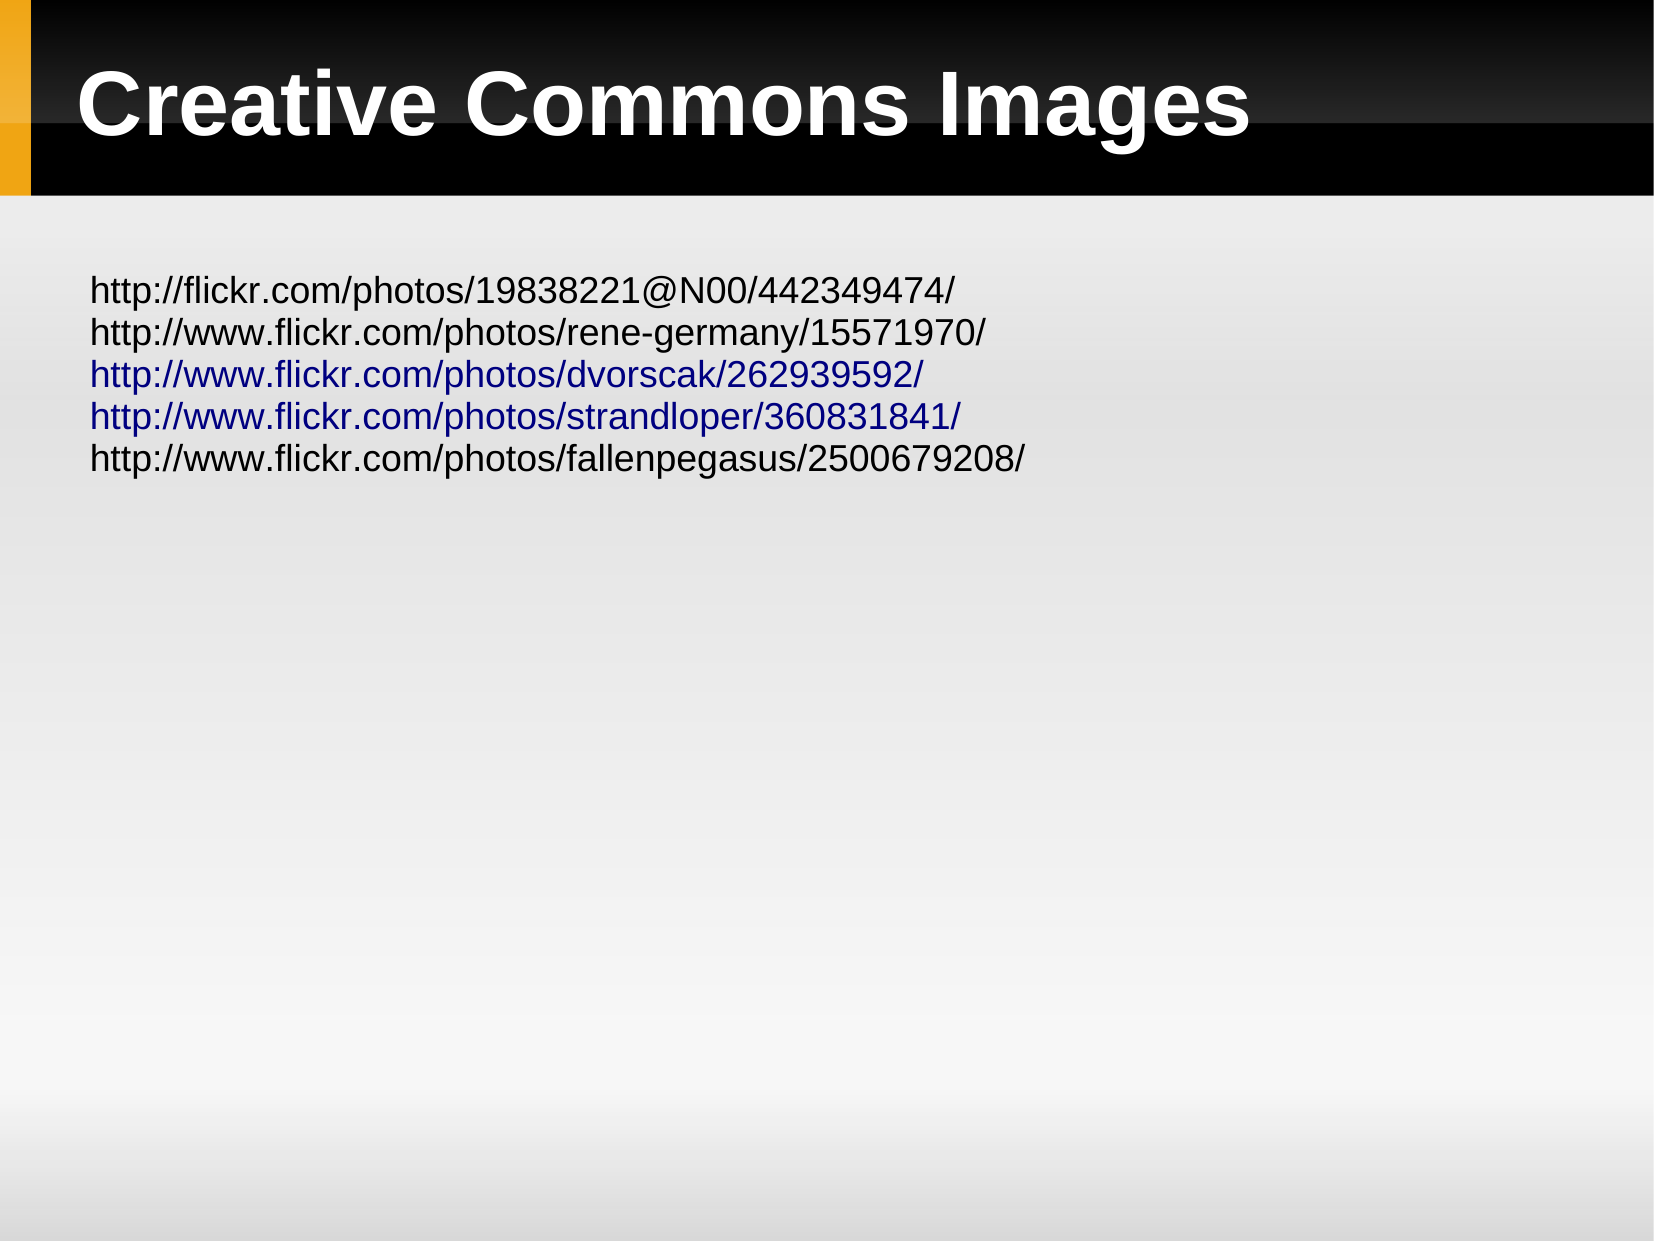

# Creative Commons Images
http://flickr.com/photos/19838221@N00/442349474/
http://www.flickr.com/photos/rene-germany/15571970/
http://www.flickr.com/photos/dvorscak/262939592/
http://www.flickr.com/photos/strandloper/360831841/
http://www.flickr.com/photos/fallenpegasus/2500679208/